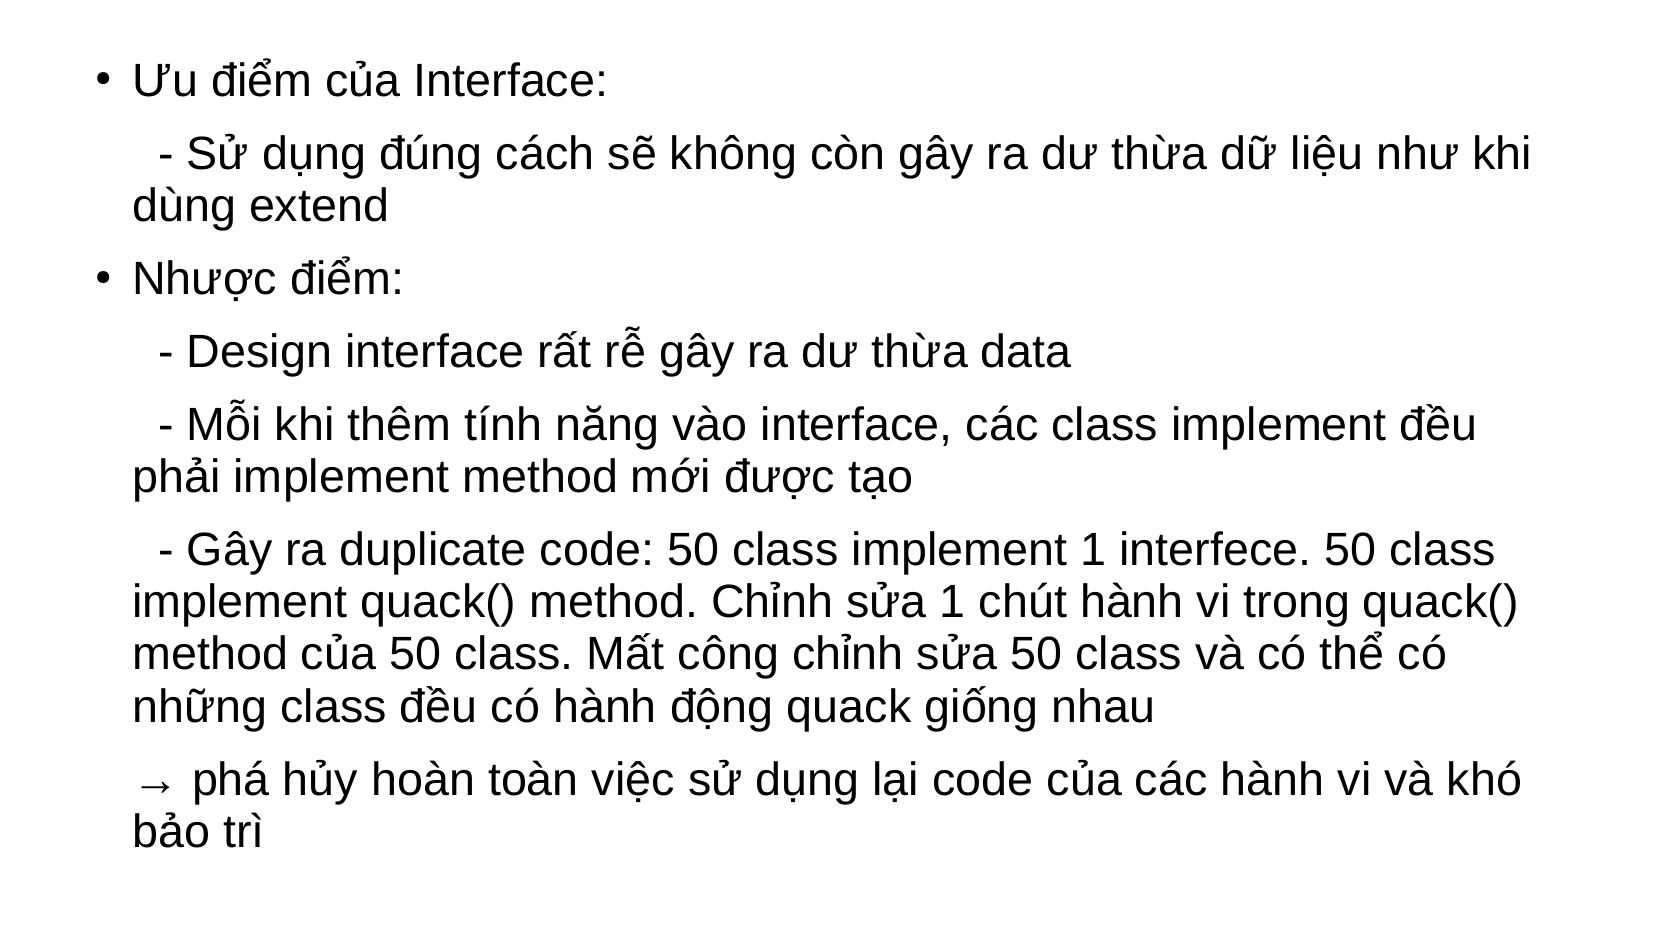

# Ưu điểm của Interface:
 - Sử dụng đúng cách sẽ không còn gây ra dư thừa dữ liệu như khi dùng extend
Nhược điểm:
 - Design interface rất rễ gây ra dư thừa data
 - Mỗi khi thêm tính năng vào interface, các class implement đều phải implement method mới được tạo
 - Gây ra duplicate code: 50 class implement 1 interfece. 50 class implement quack() method. Chỉnh sửa 1 chút hành vi trong quack() method của 50 class. Mất công chỉnh sửa 50 class và có thể có những class đều có hành động quack giống nhau
→ phá hủy hoàn toàn việc sử dụng lại code của các hành vi và khó bảo trì